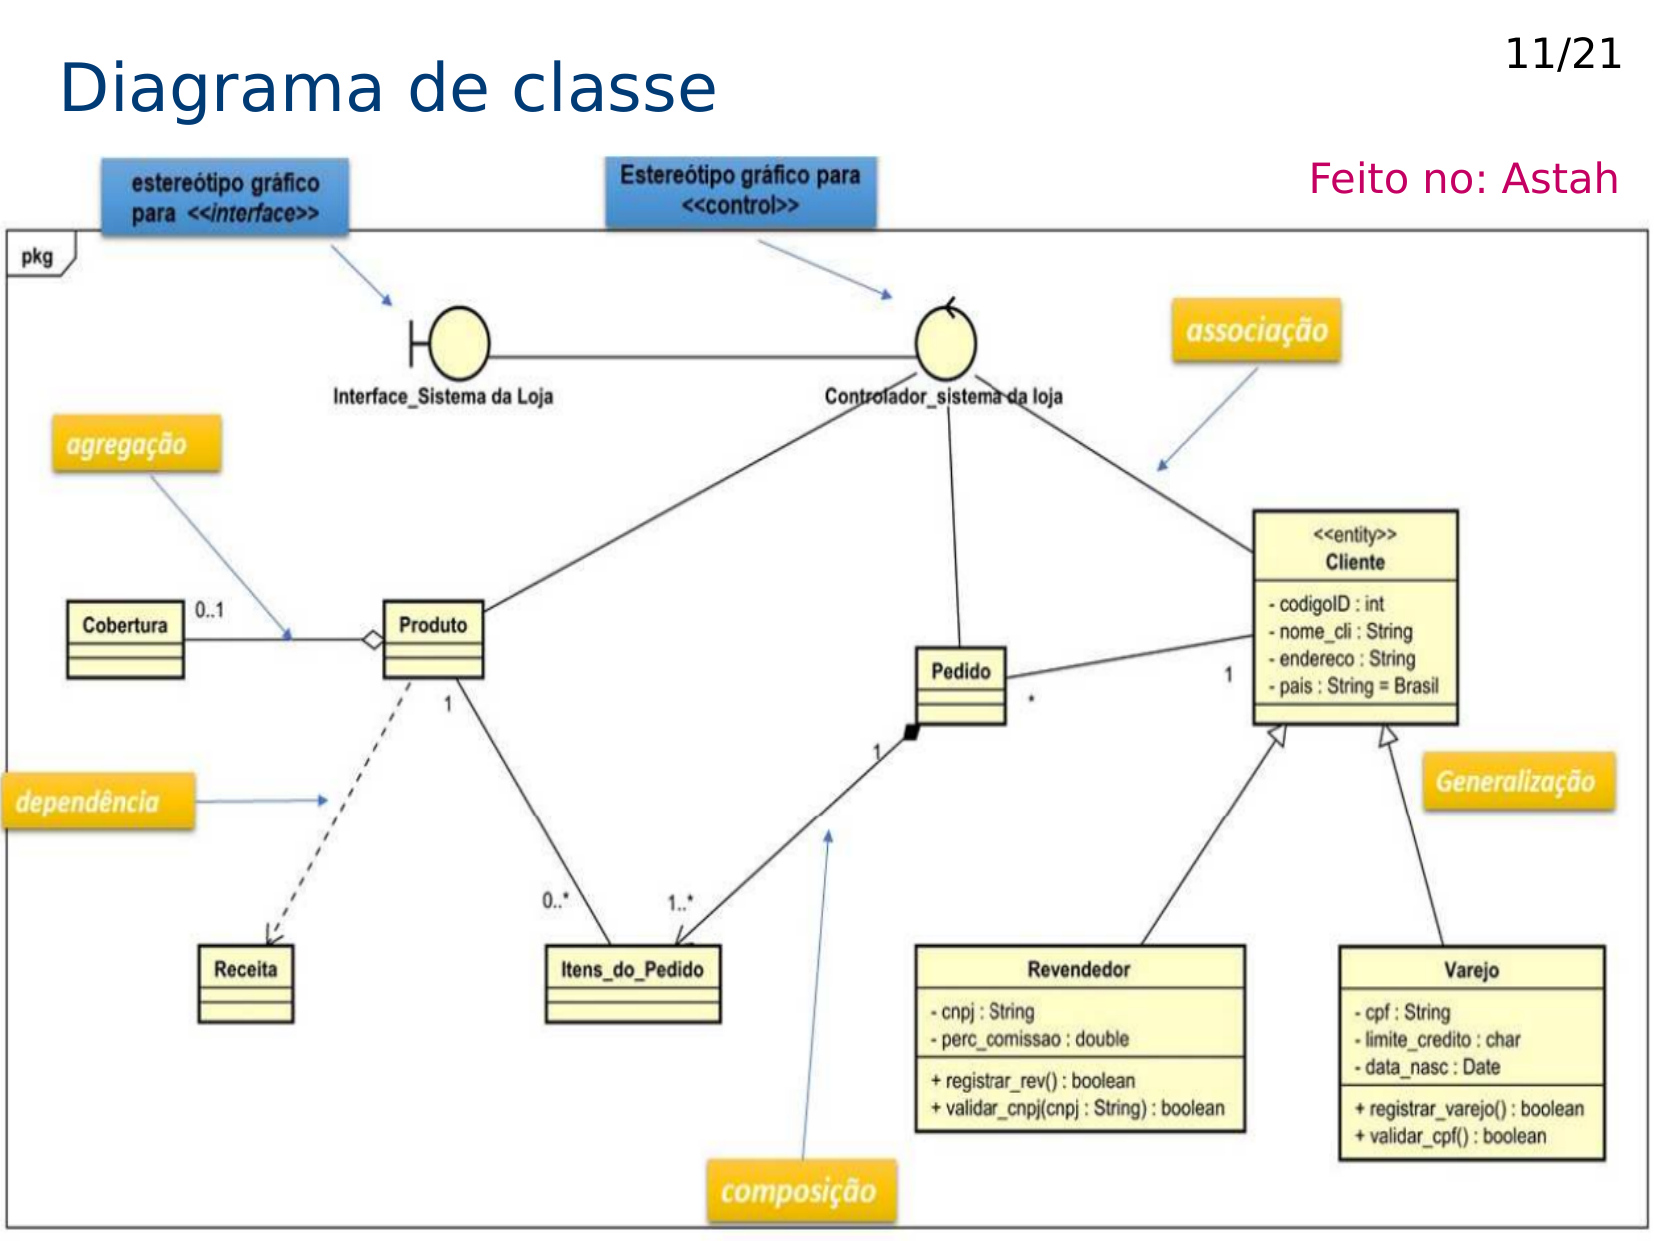

# Diagrama de classe
11
Feito no: Astah